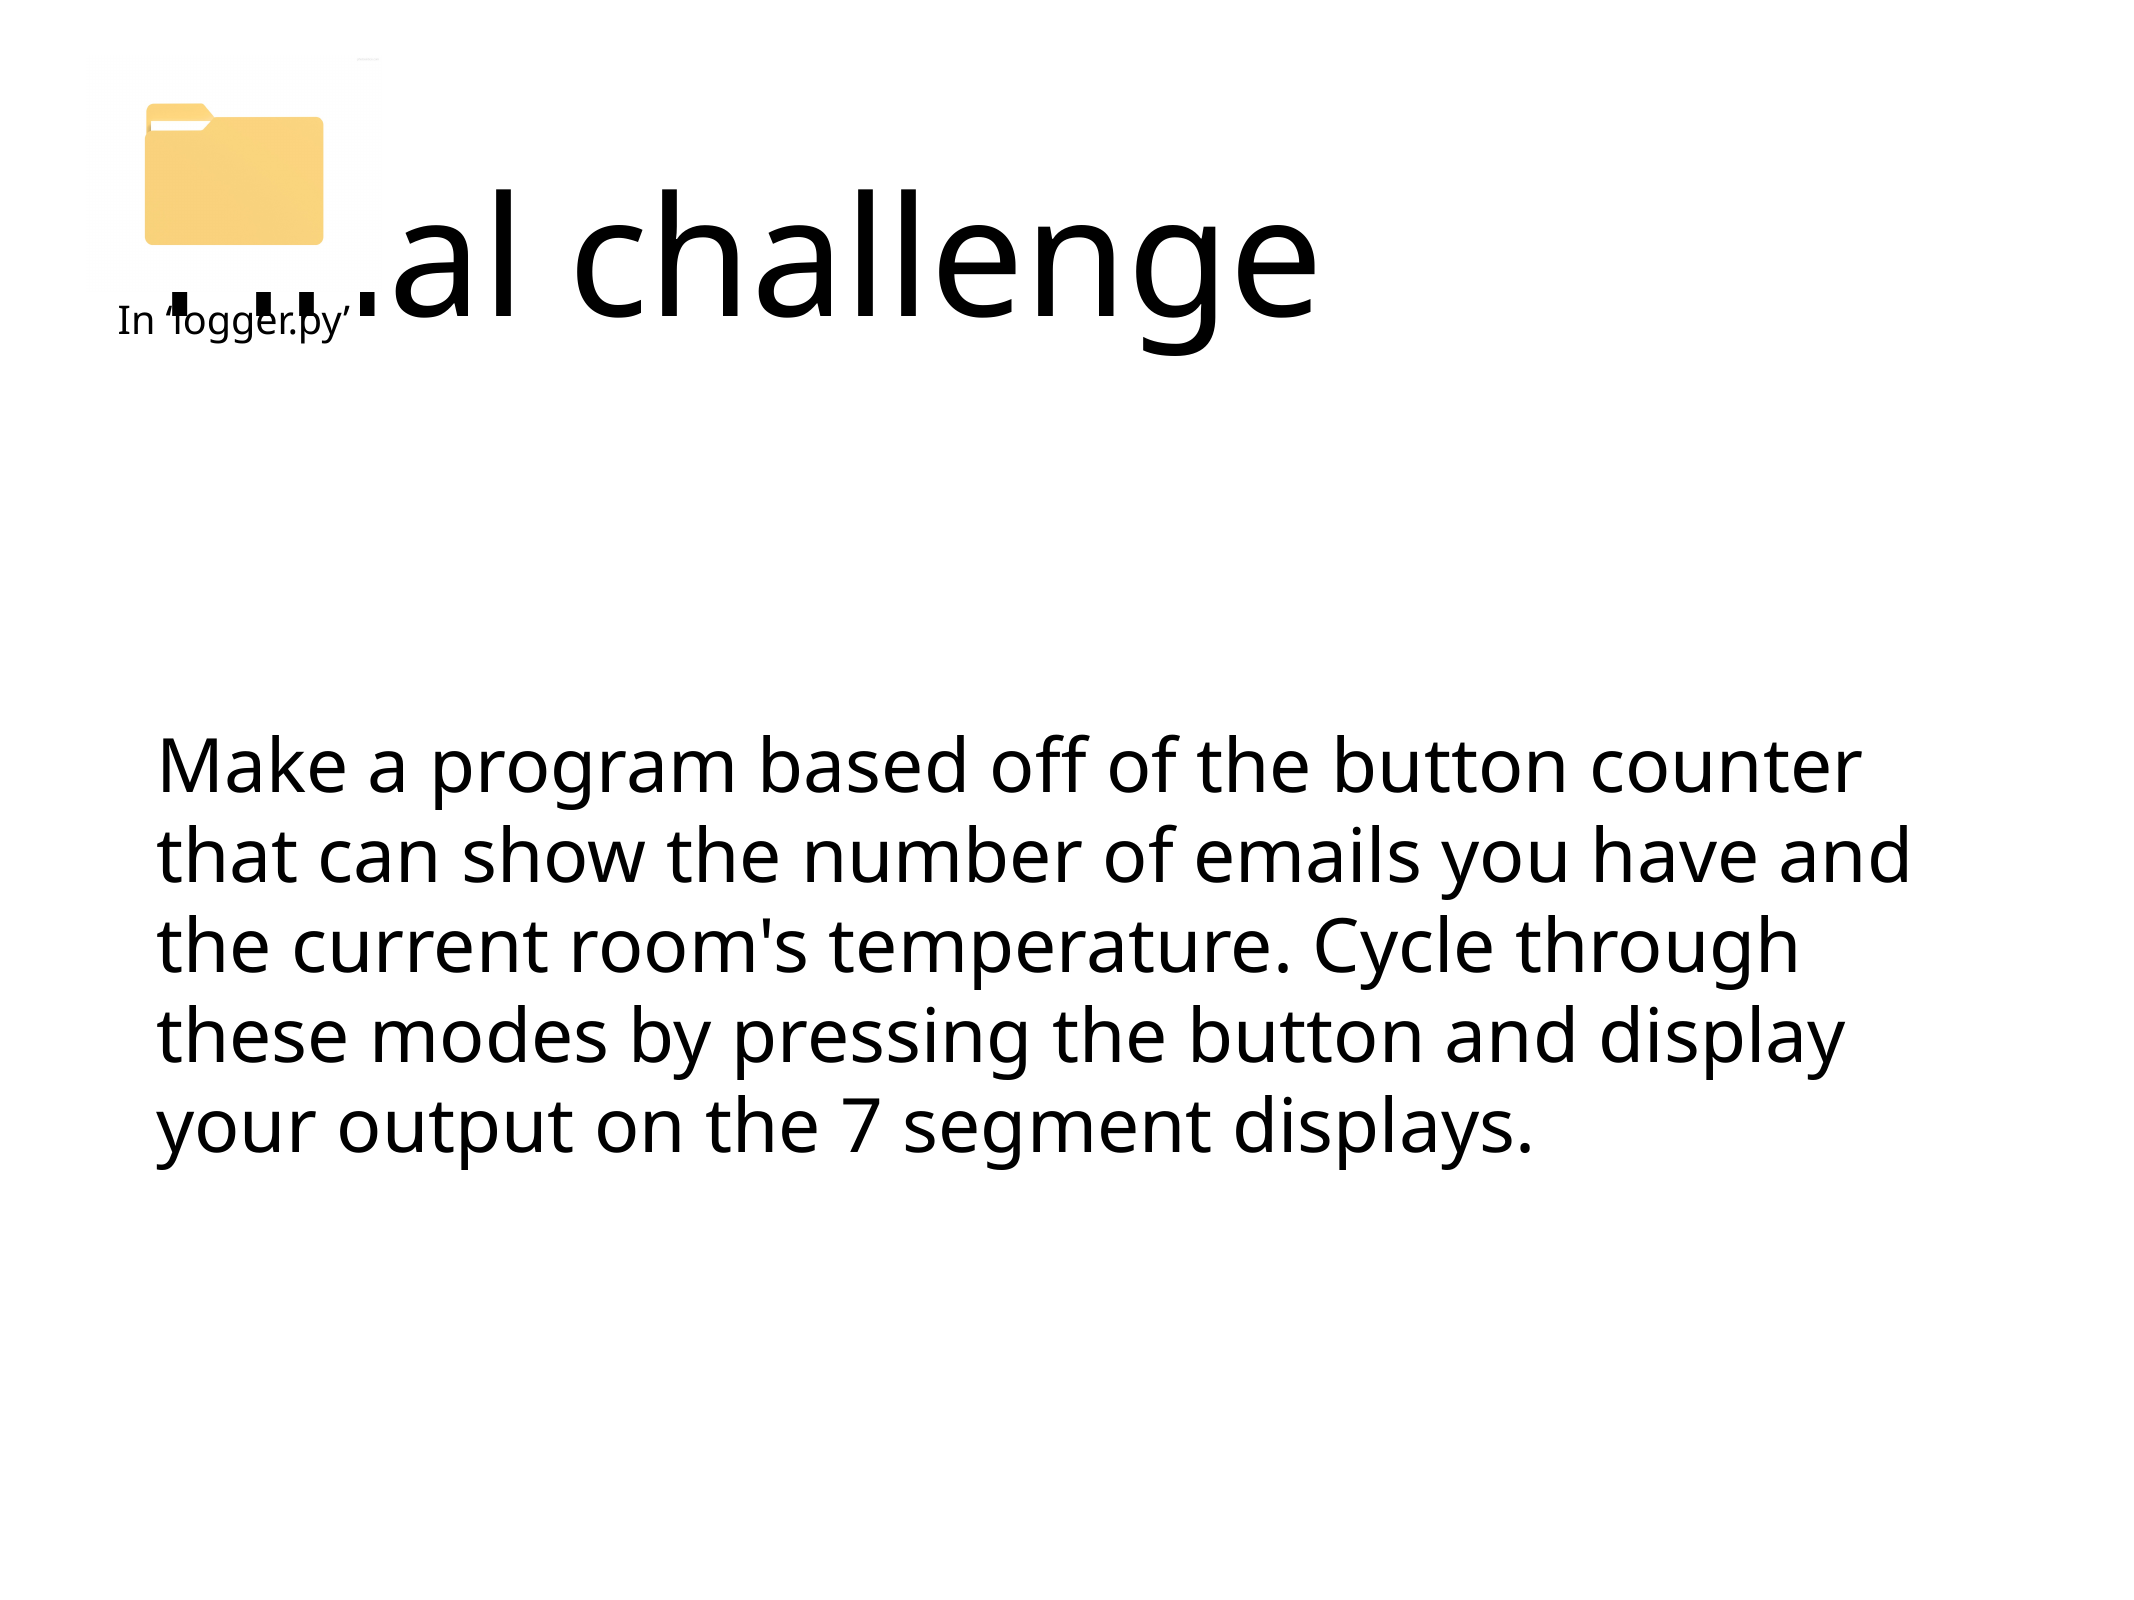

# Final challenge
In ‘logger.py’
Make a program based off of the button counter that can show the number of emails you have and the current room's temperature. Cycle through these modes by pressing the button and display your output on the 7 segment displays.